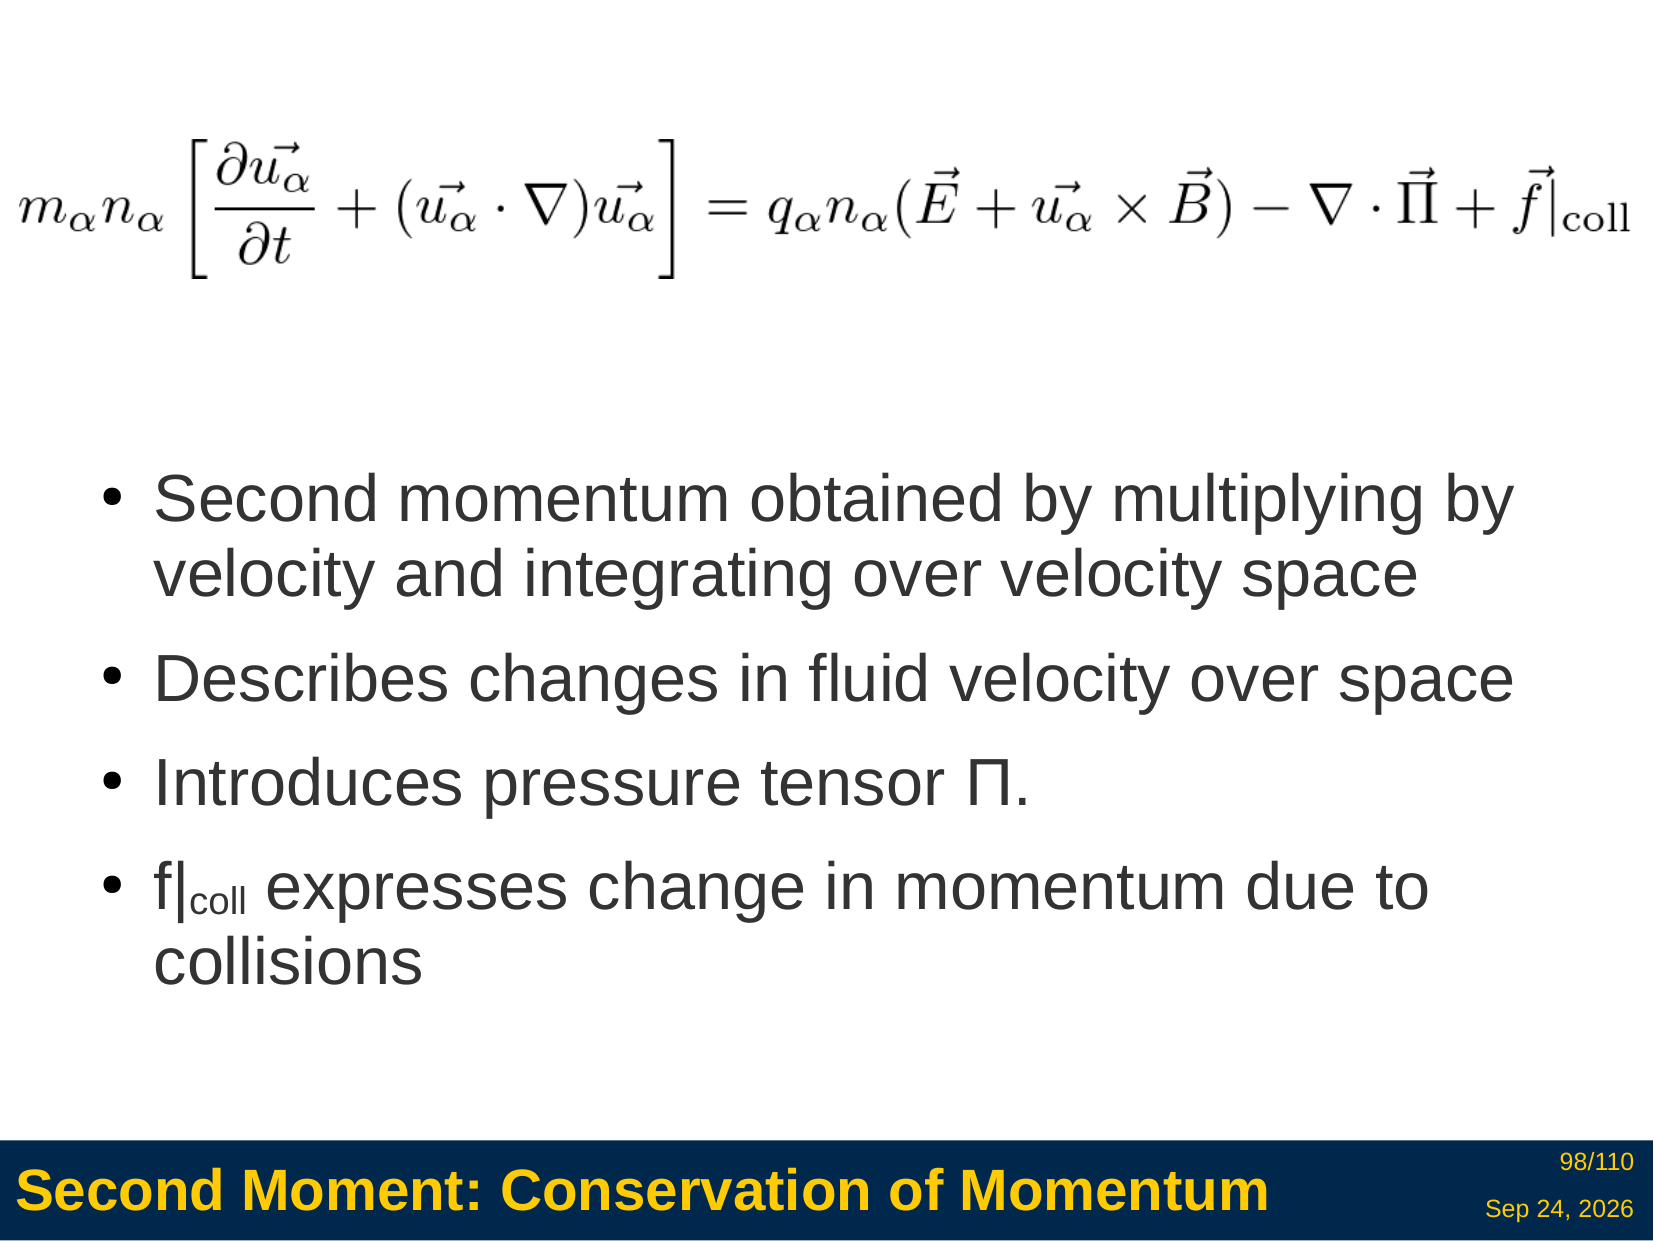

Second momentum obtained by multiplying by velocity and integrating over velocity space
Describes changes in fluid velocity over space
Introduces pressure tensor Π.
f|coll expresses change in momentum due to collisions
# Second Moment: Conservation of Momentum
98